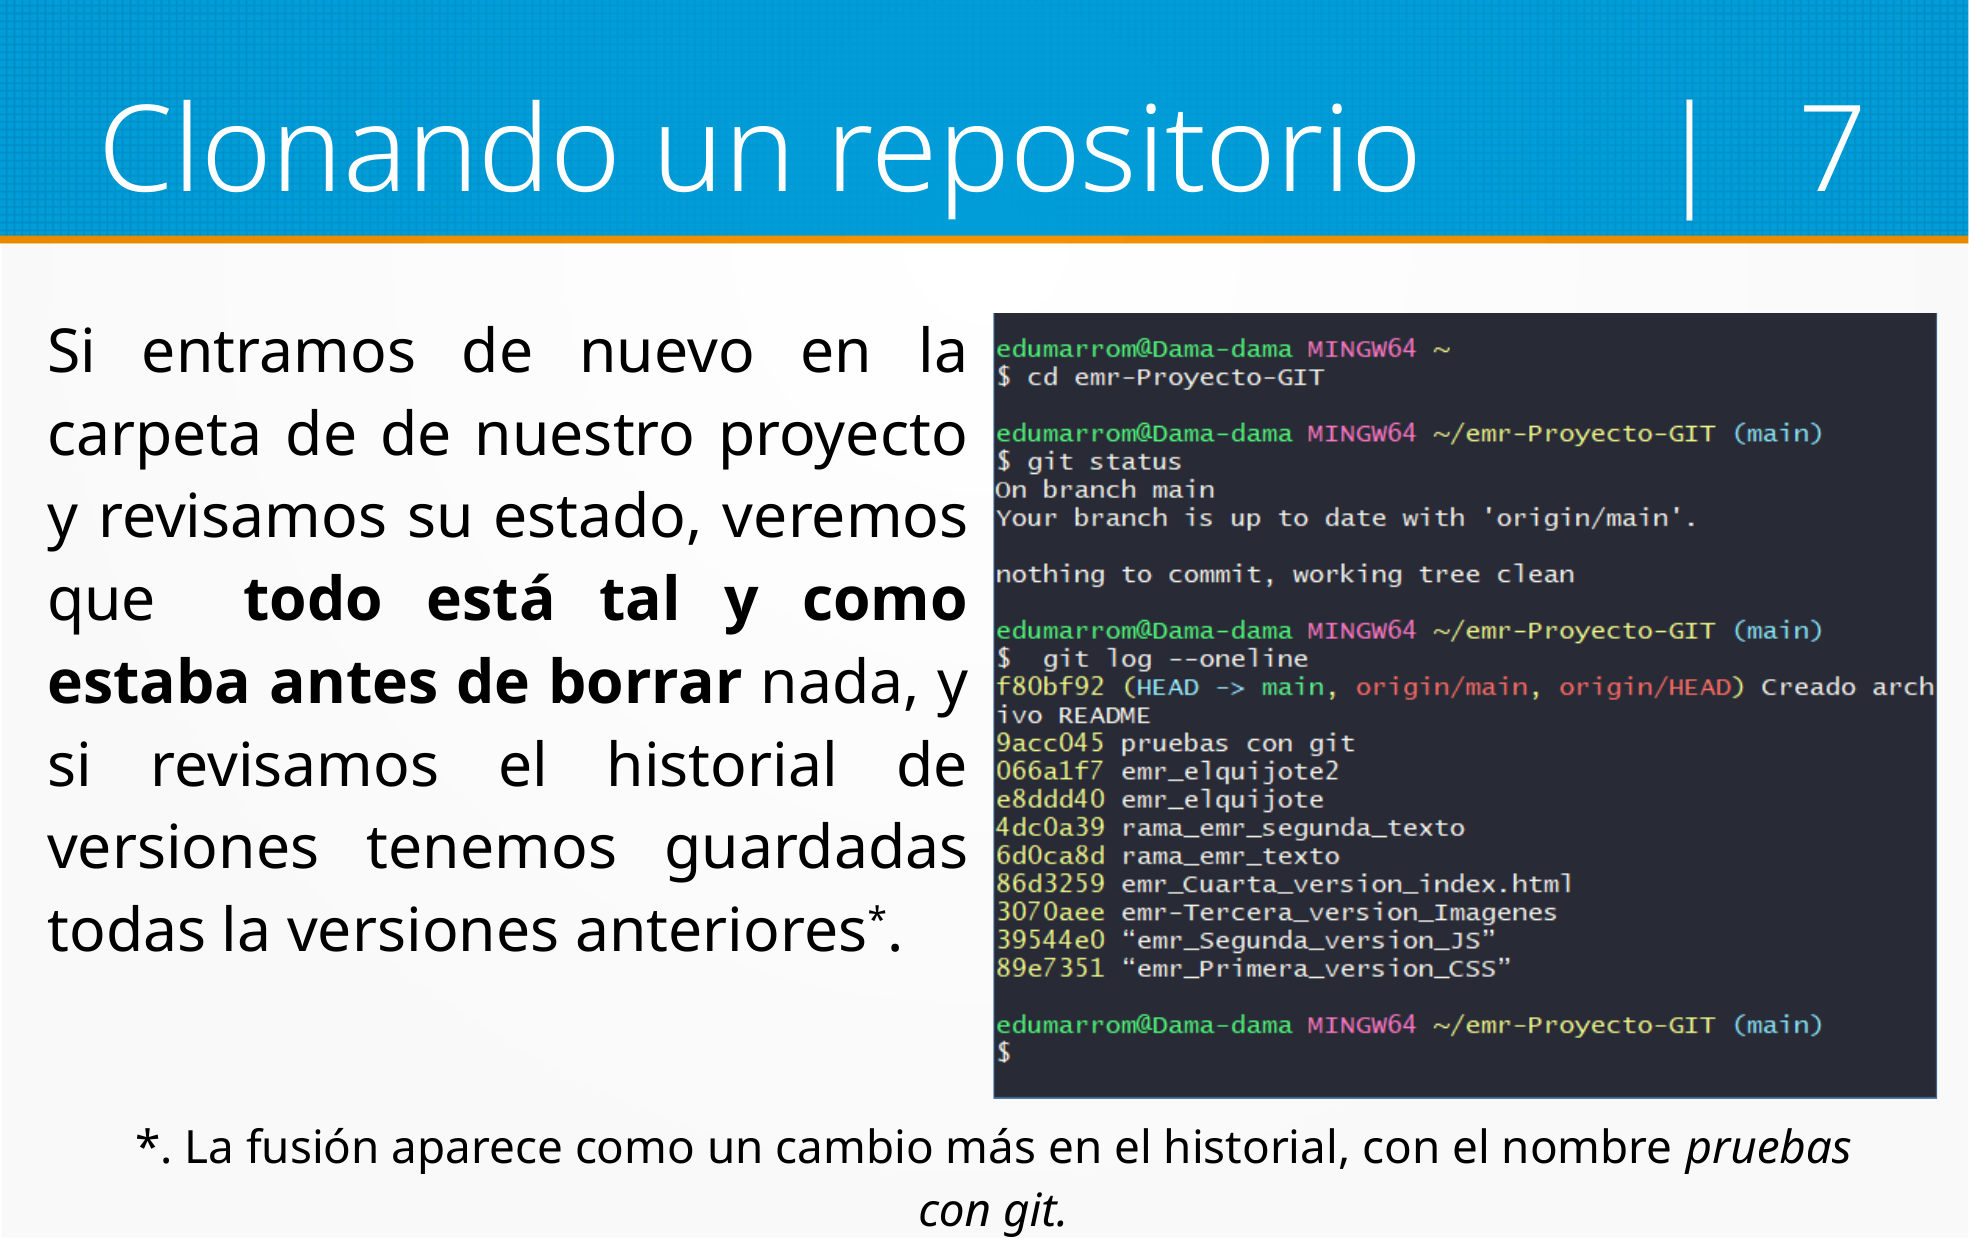

# Clonando un repositorio				|		7
Si entramos de nuevo en la carpeta de de nuestro proyecto y revisamos su estado, veremos que todo está tal y como estaba antes de borrar nada, y si revisamos el historial de versiones tenemos guardadas todas la versiones anteriores*.
*. La fusión aparece como un cambio más en el historial, con el nombre pruebas con git.